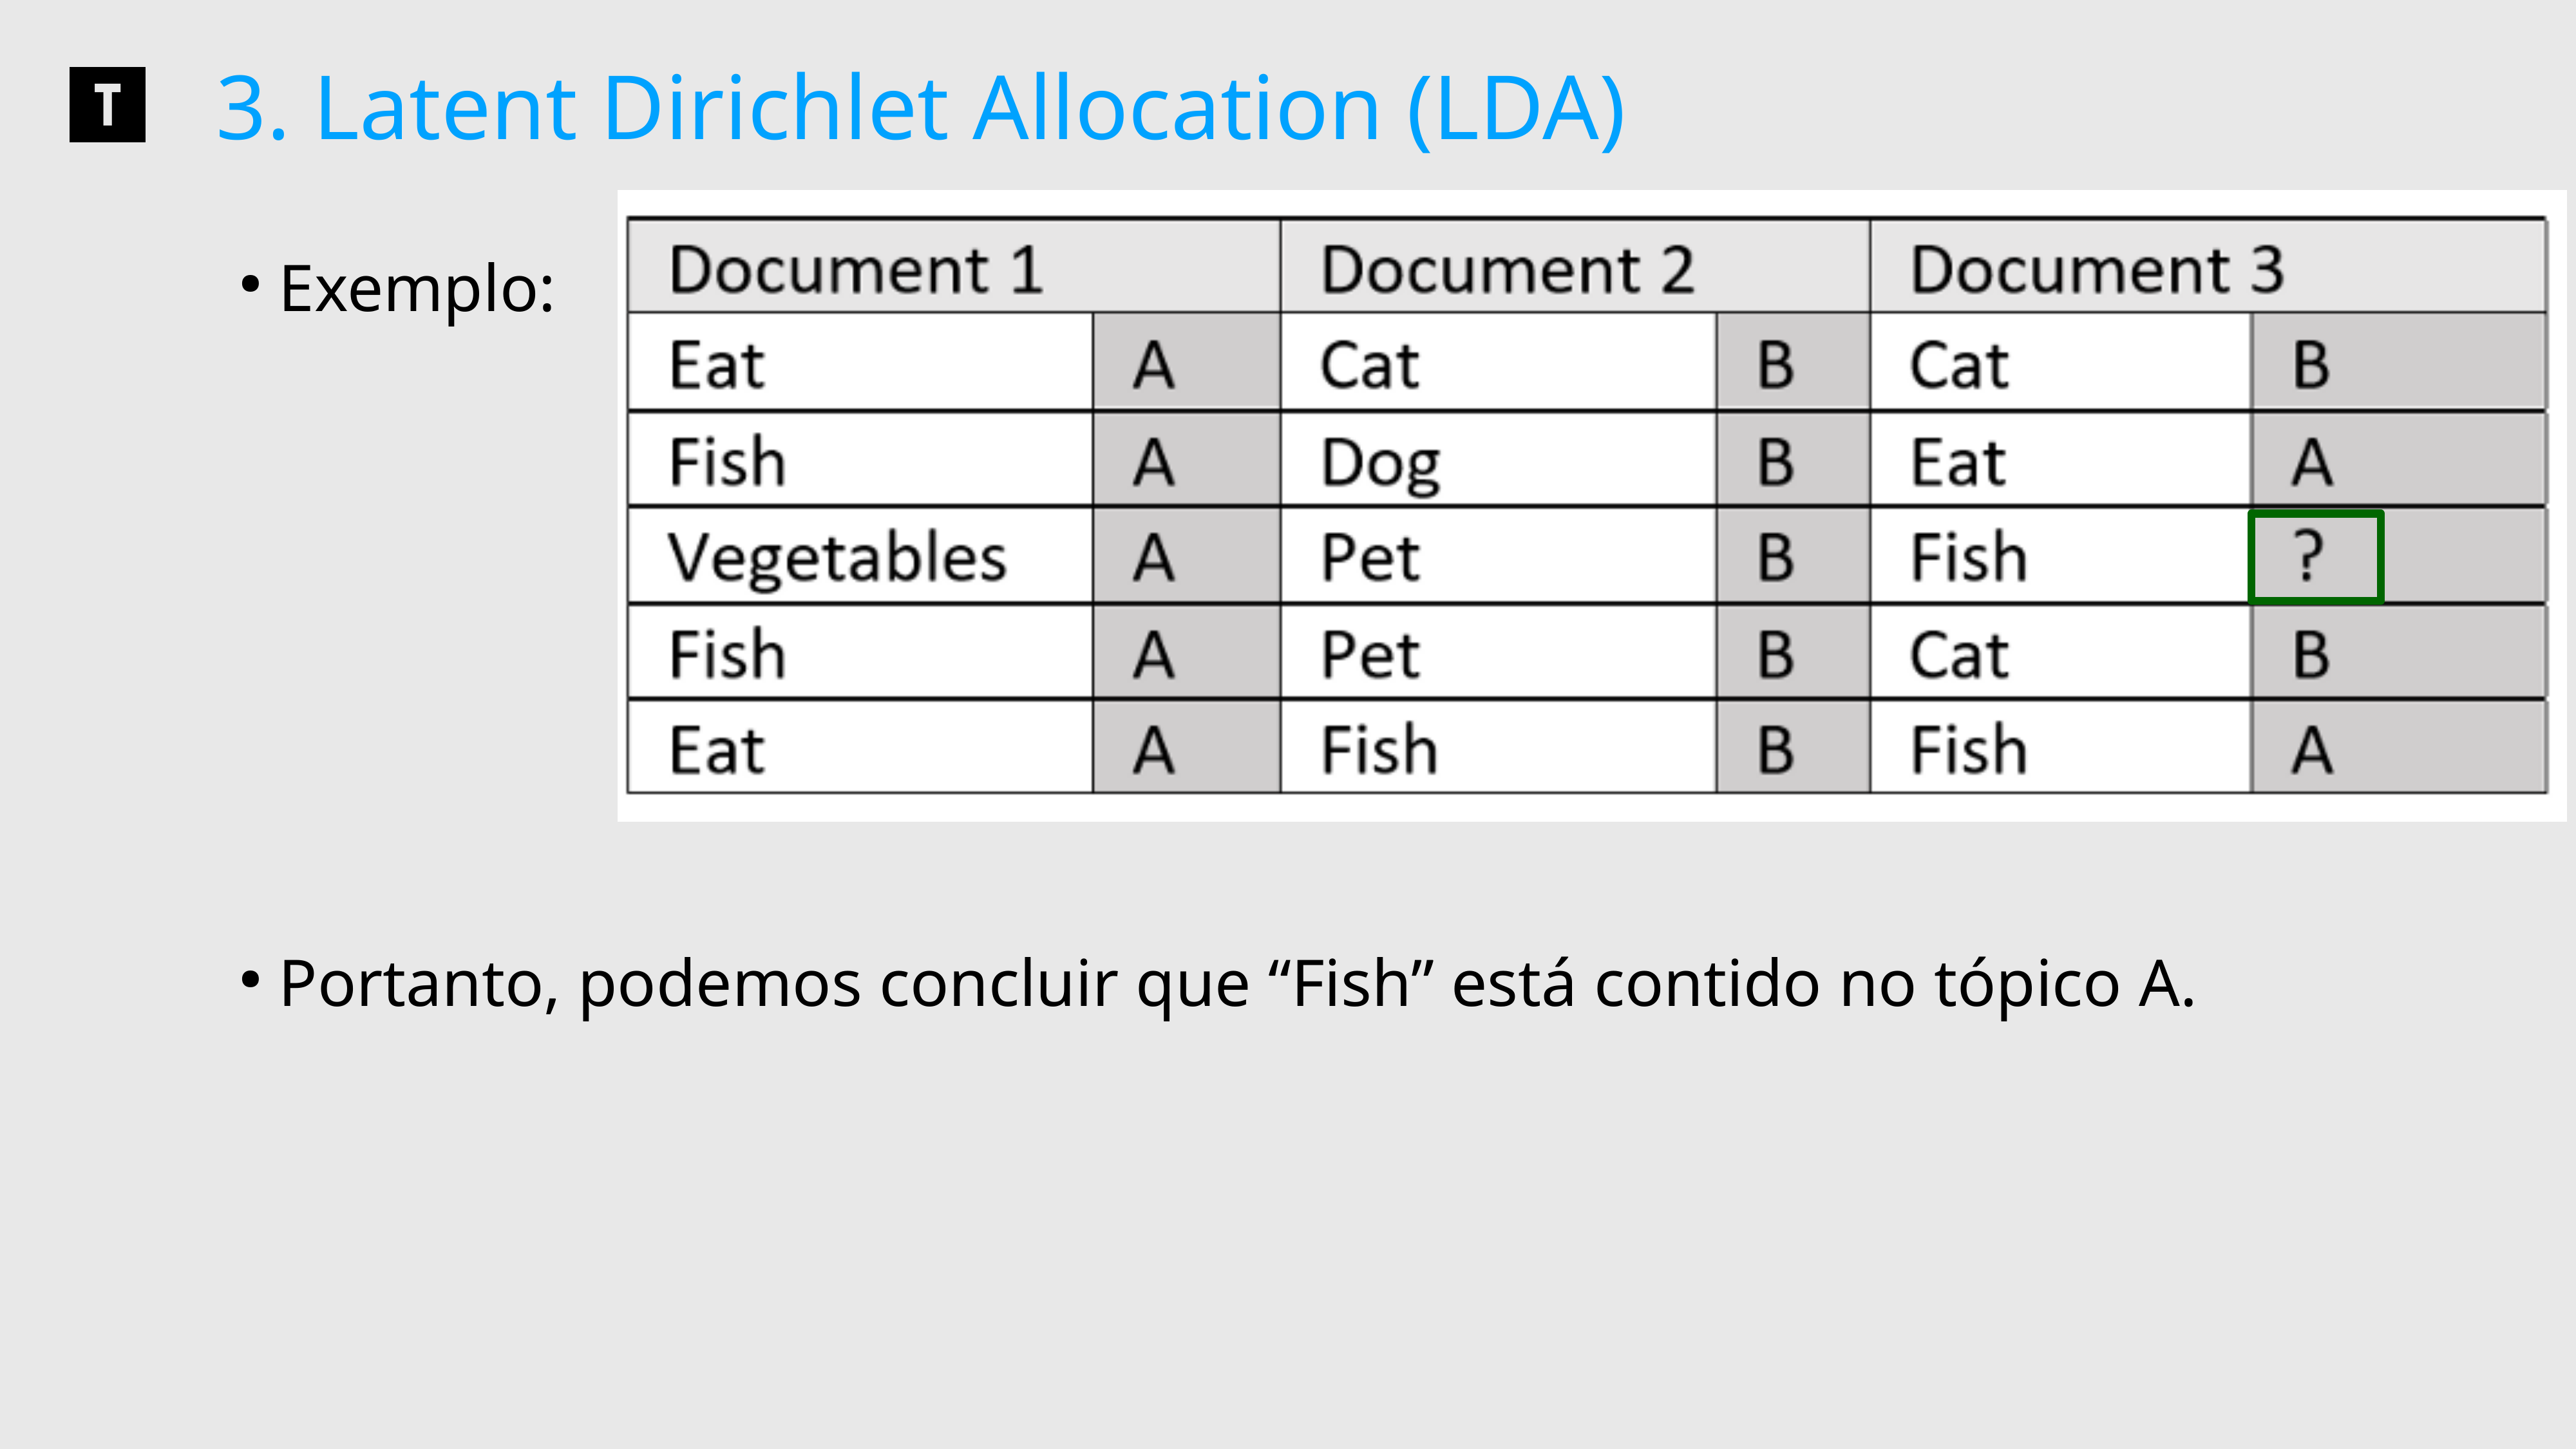

3. Latent Dirichlet Allocation (LDA)
 Exemplo:
 Portanto, podemos concluir que “Fish” está contido no tópico A.